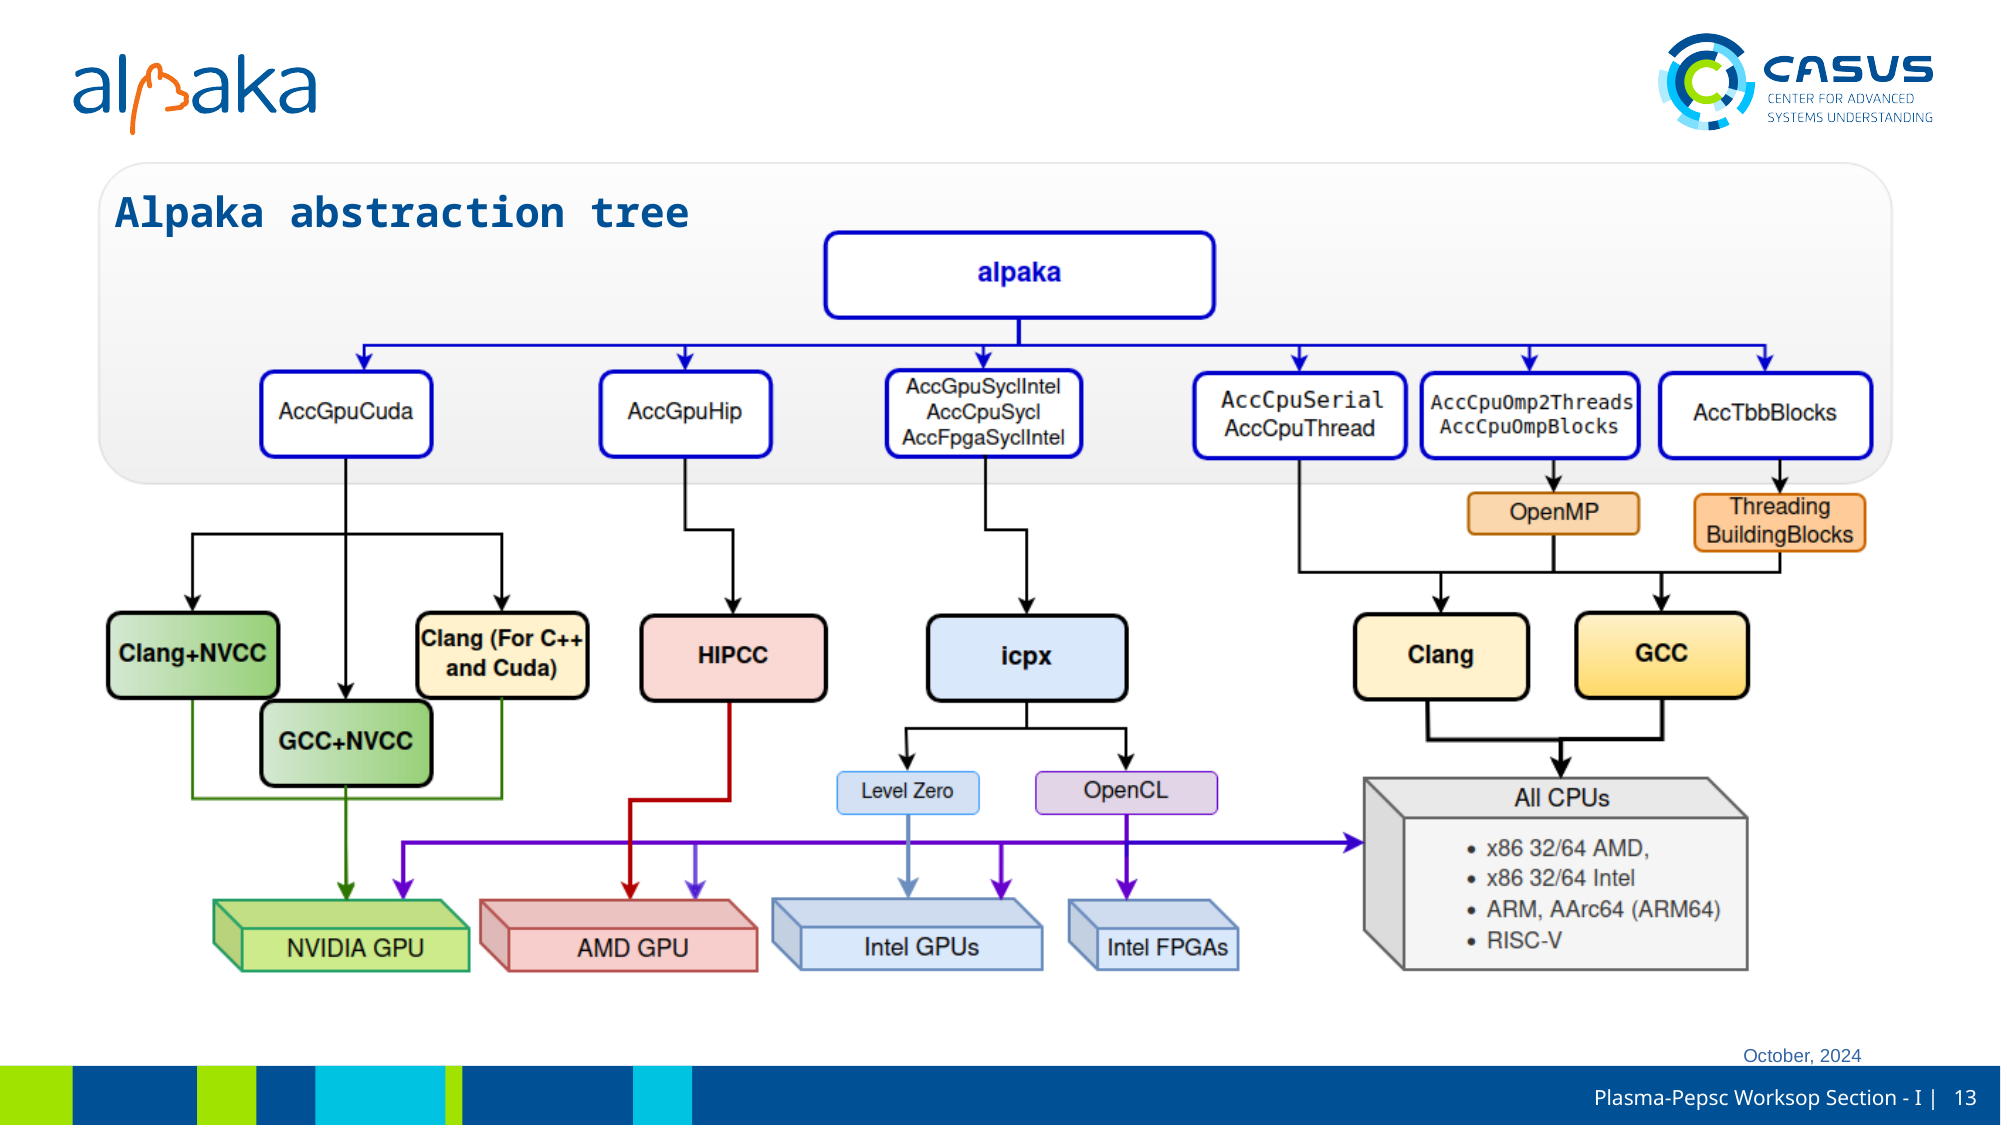

Alpaka abstraction tree
October, 2024
Plasma-Pepsc Worksop Section - I
13